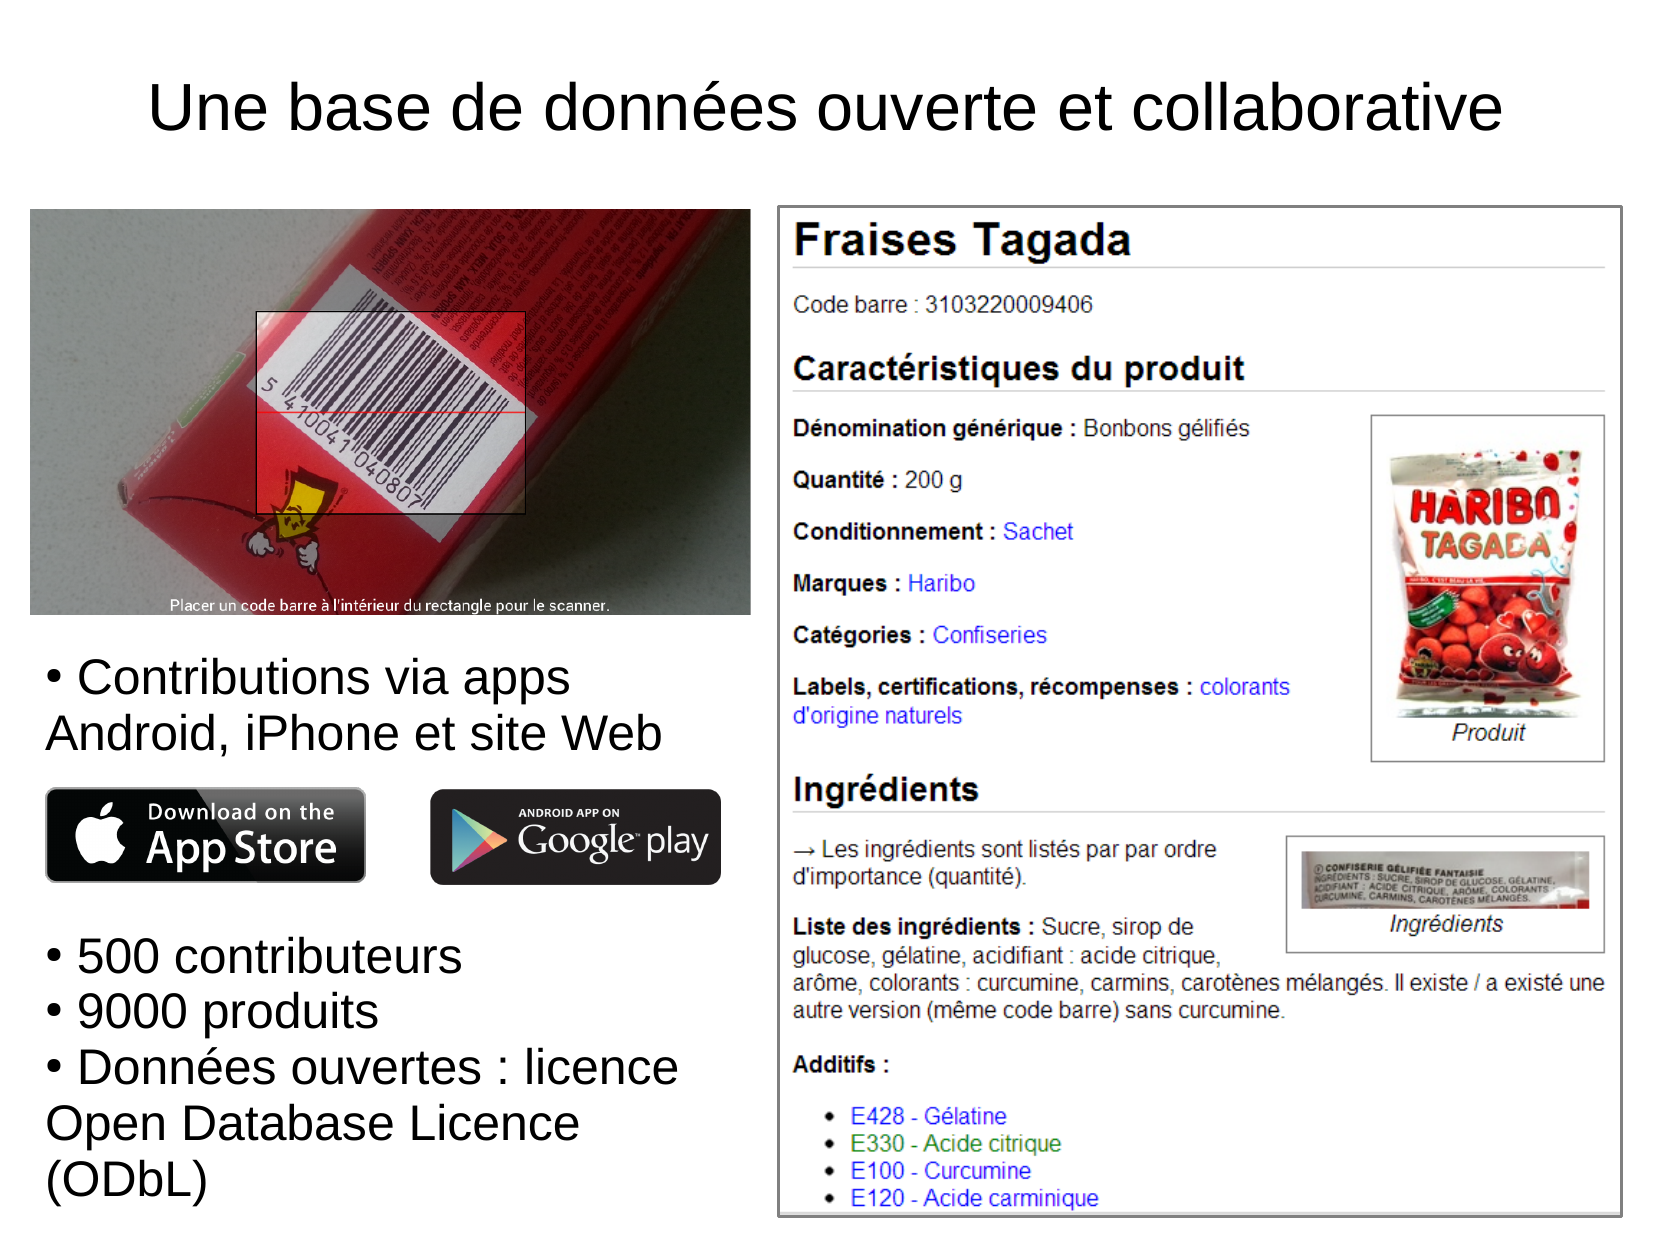

# Une base de données ouverte et collaborative
 Contributions via apps Android, iPhone et site Web
 500 contributeurs
 9000 produits
 Données ouvertes : licence Open Database Licence (ODbL)